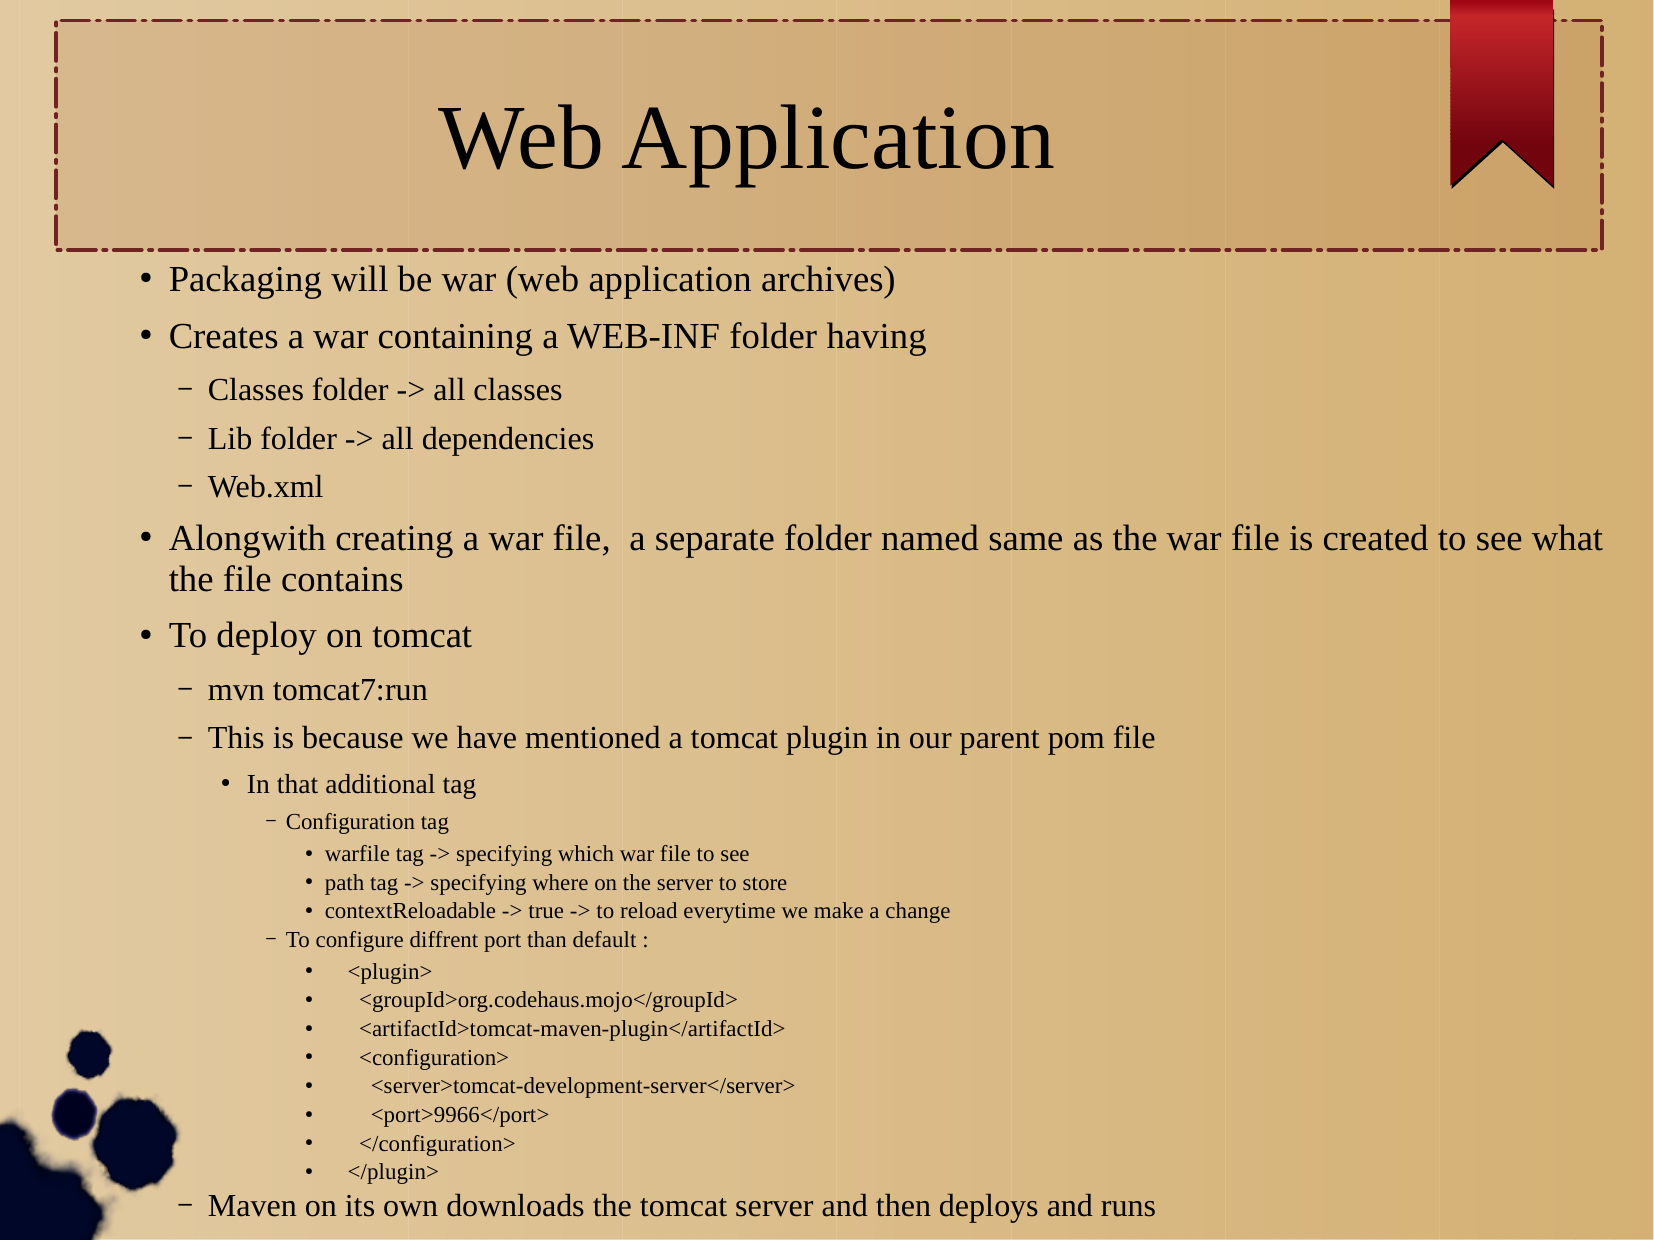

# Web Application
Packaging will be war (web application archives)
Creates a war containing a WEB-INF folder having
Classes folder -> all classes
Lib folder -> all dependencies
Web.xml
Alongwith creating a war file, a separate folder named same as the war file is created to see what the file contains
To deploy on tomcat
mvn tomcat7:run
This is because we have mentioned a tomcat plugin in our parent pom file
In that additional tag
Configuration tag
warfile tag -> specifying which war file to see
path tag -> specifying where on the server to store
contextReloadable -> true -> to reload everytime we make a change
To configure diffrent port than default :
 <plugin>
 <groupId>org.codehaus.mojo</groupId>
 <artifactId>tomcat-maven-plugin</artifactId>
 <configuration>
 <server>tomcat-development-server</server>
 <port>9966</port>
 </configuration>
 </plugin>
Maven on its own downloads the tomcat server and then deploys and runs